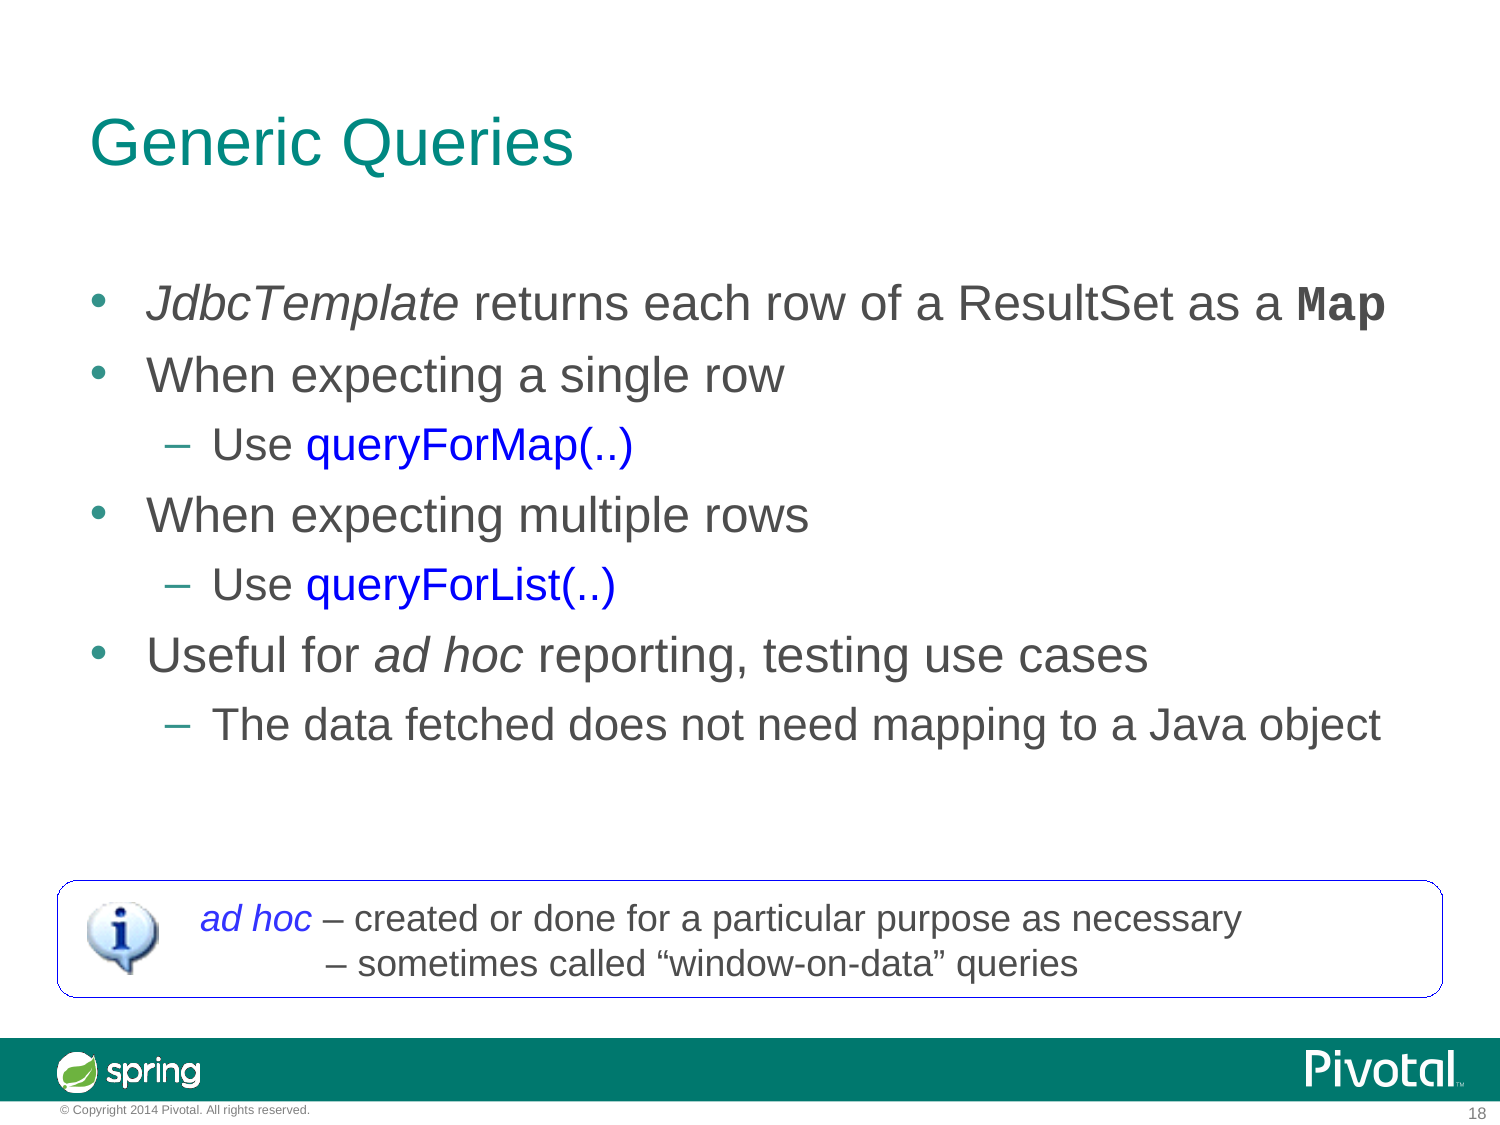

# Generic Queries
JdbcTemplate returns each row of a ResultSet as a Map
When expecting a single row
Use queryForMap(..)
When expecting multiple rows
Use queryForList(..)
Useful for ad hoc reporting, testing use cases
The data fetched does not need mapping to a Java object
ad hoc – created or done for a particular purpose as necessary
 – sometimes called “window-on-data” queries